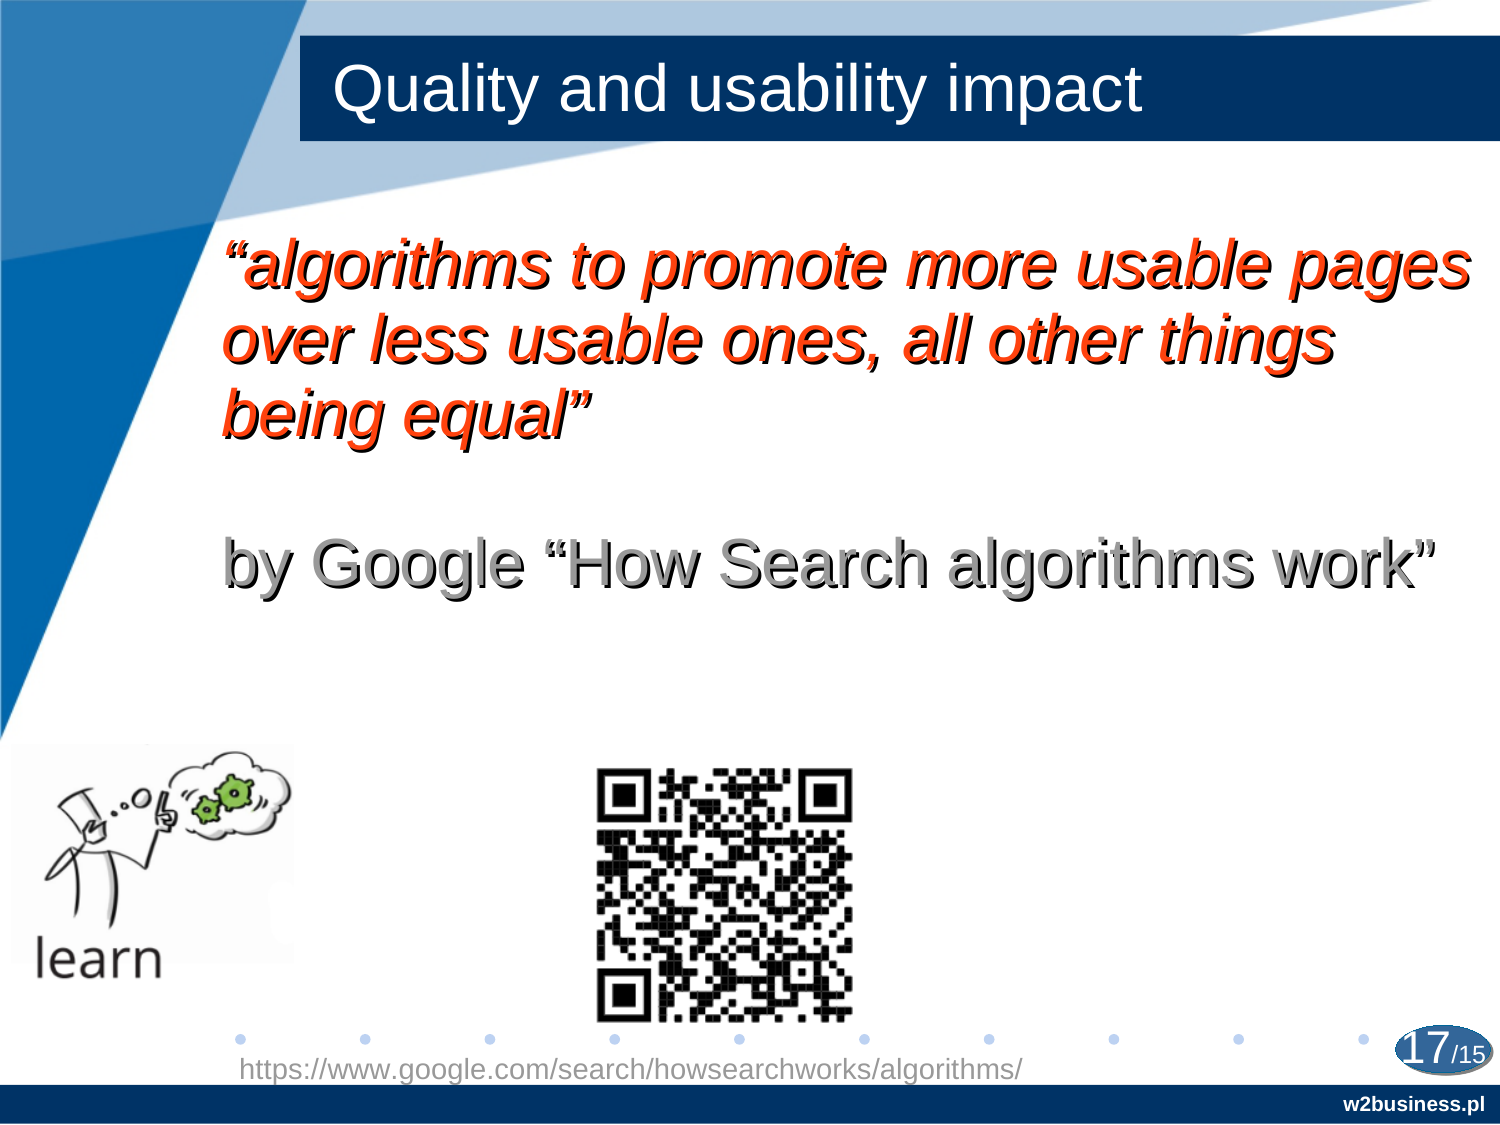

# Quality and usability impact
“algorithms to promote more usable pages over less usable ones, all other things being equal”
by Google “How Search algorithms work”
https://www.google.com/search/howsearchworks/algorithms/